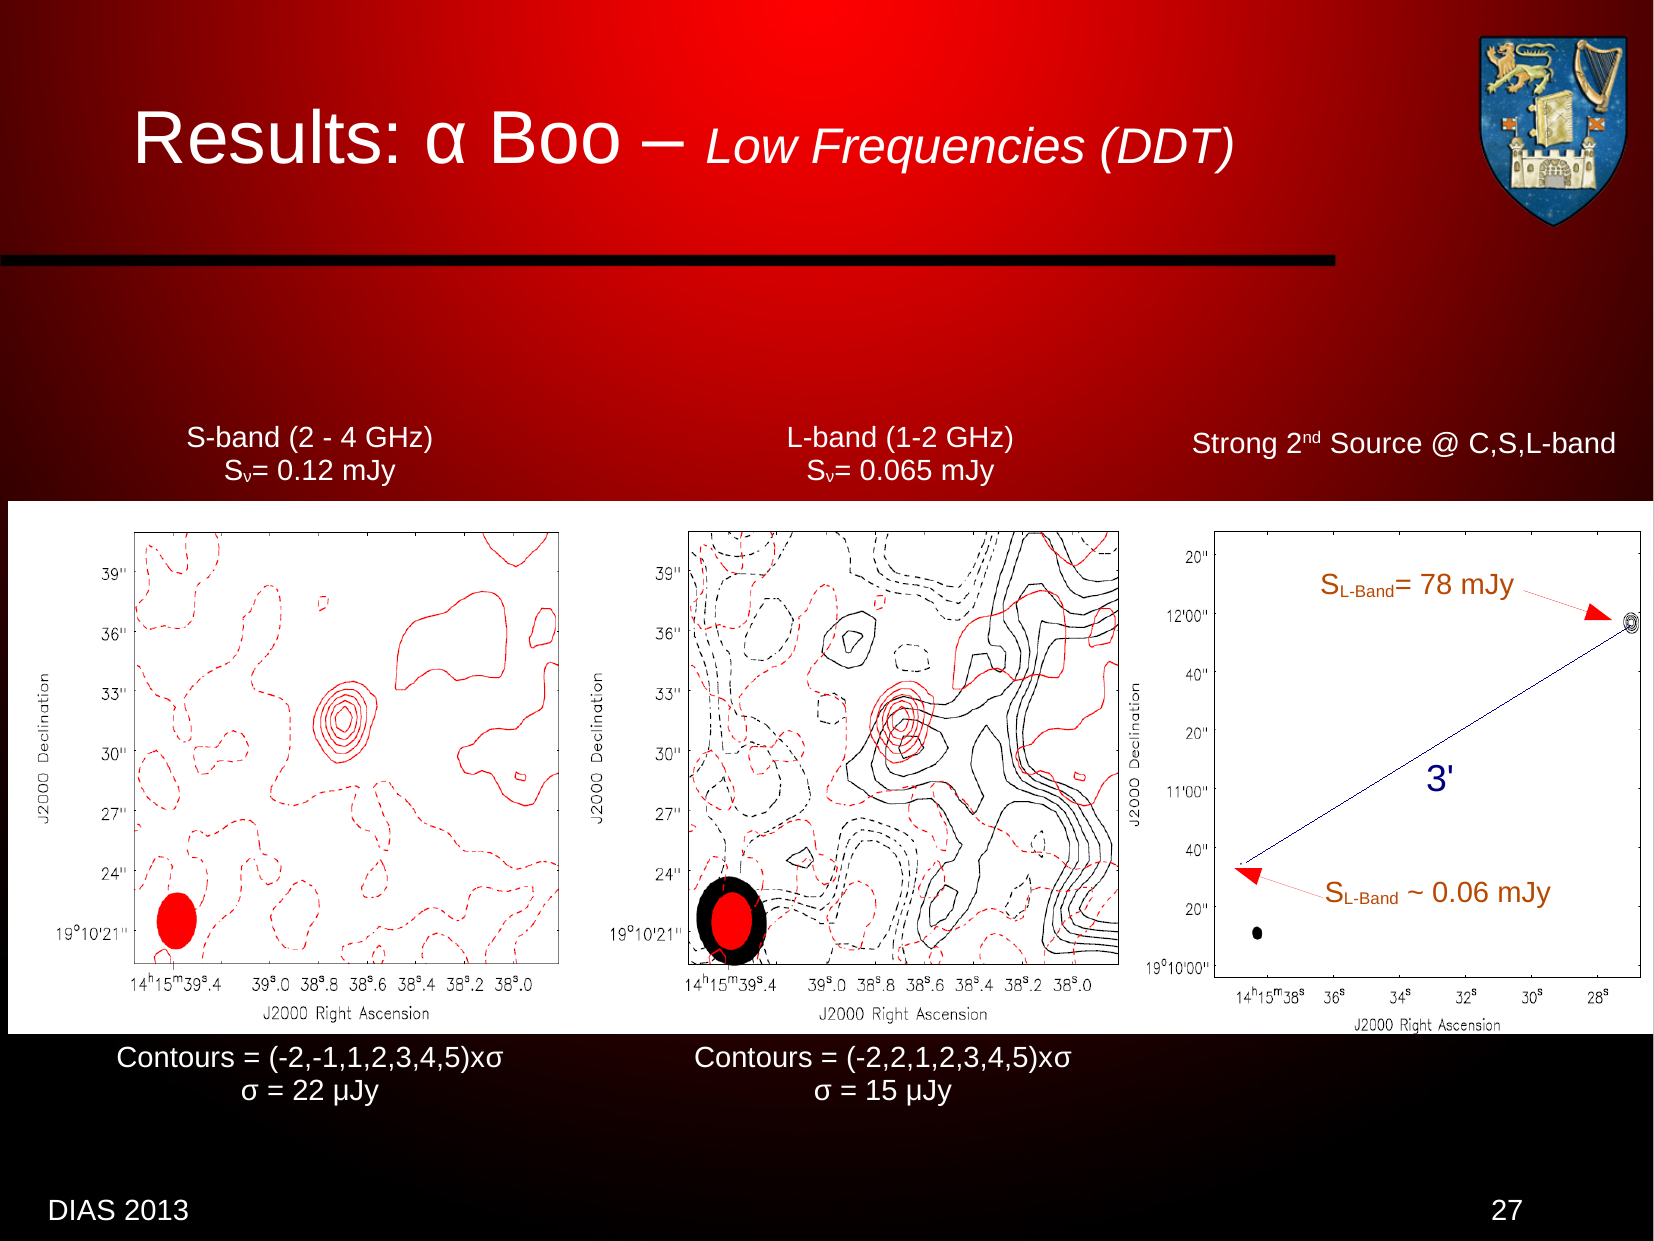

Results: α Boo – Low Frequencies (DDT)
S-band (2 - 4 GHz)
Sν= 0.12 mJy
L-band (1-2 GHz)
Sν= 0.065 mJy
Strong 2nd Source @ C,S,L-band
SL-Band= 78 mJy
3'
SL-Band ~ 0.06 mJy
Contours = (-2,-1,1,2,3,4,5)xσ
σ = 22 μJy
Contours = (-2,2,1,2,3,4,5)xσ
σ = 15 μJy
October 3-5 2012
Radio
 DIAS 2013					 	 		 										27